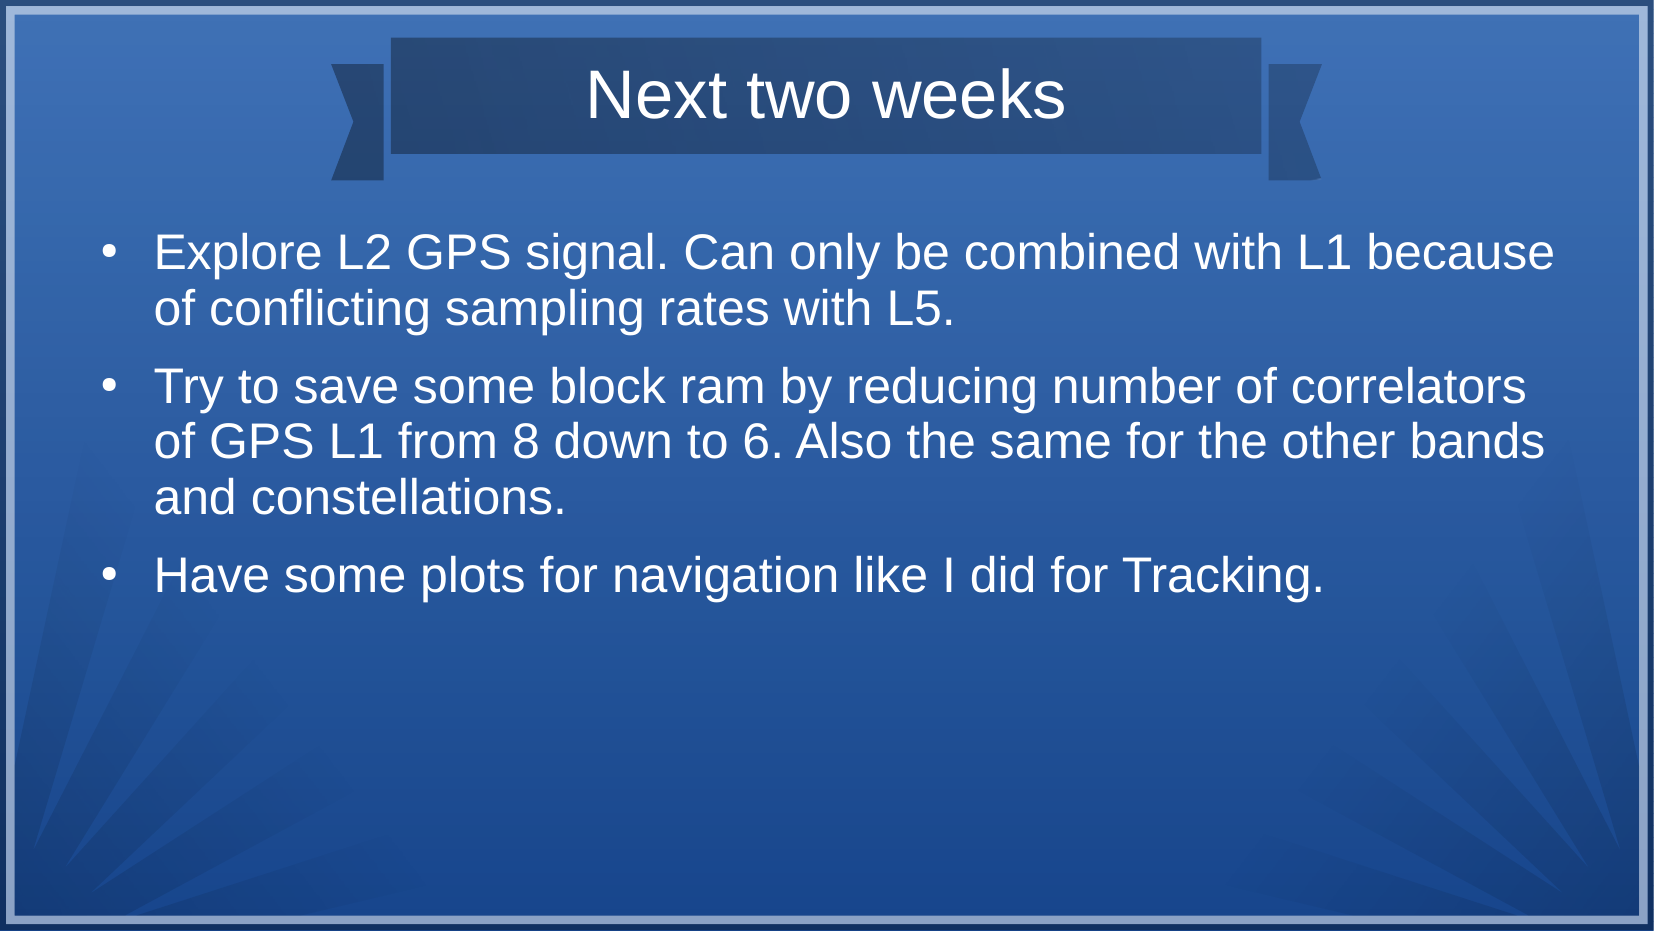

# Next two weeks
Explore L2 GPS signal. Can only be combined with L1 because of conflicting sampling rates with L5.
Try to save some block ram by reducing number of correlators of GPS L1 from 8 down to 6. Also the same for the other bands and constellations.
Have some plots for navigation like I did for Tracking.